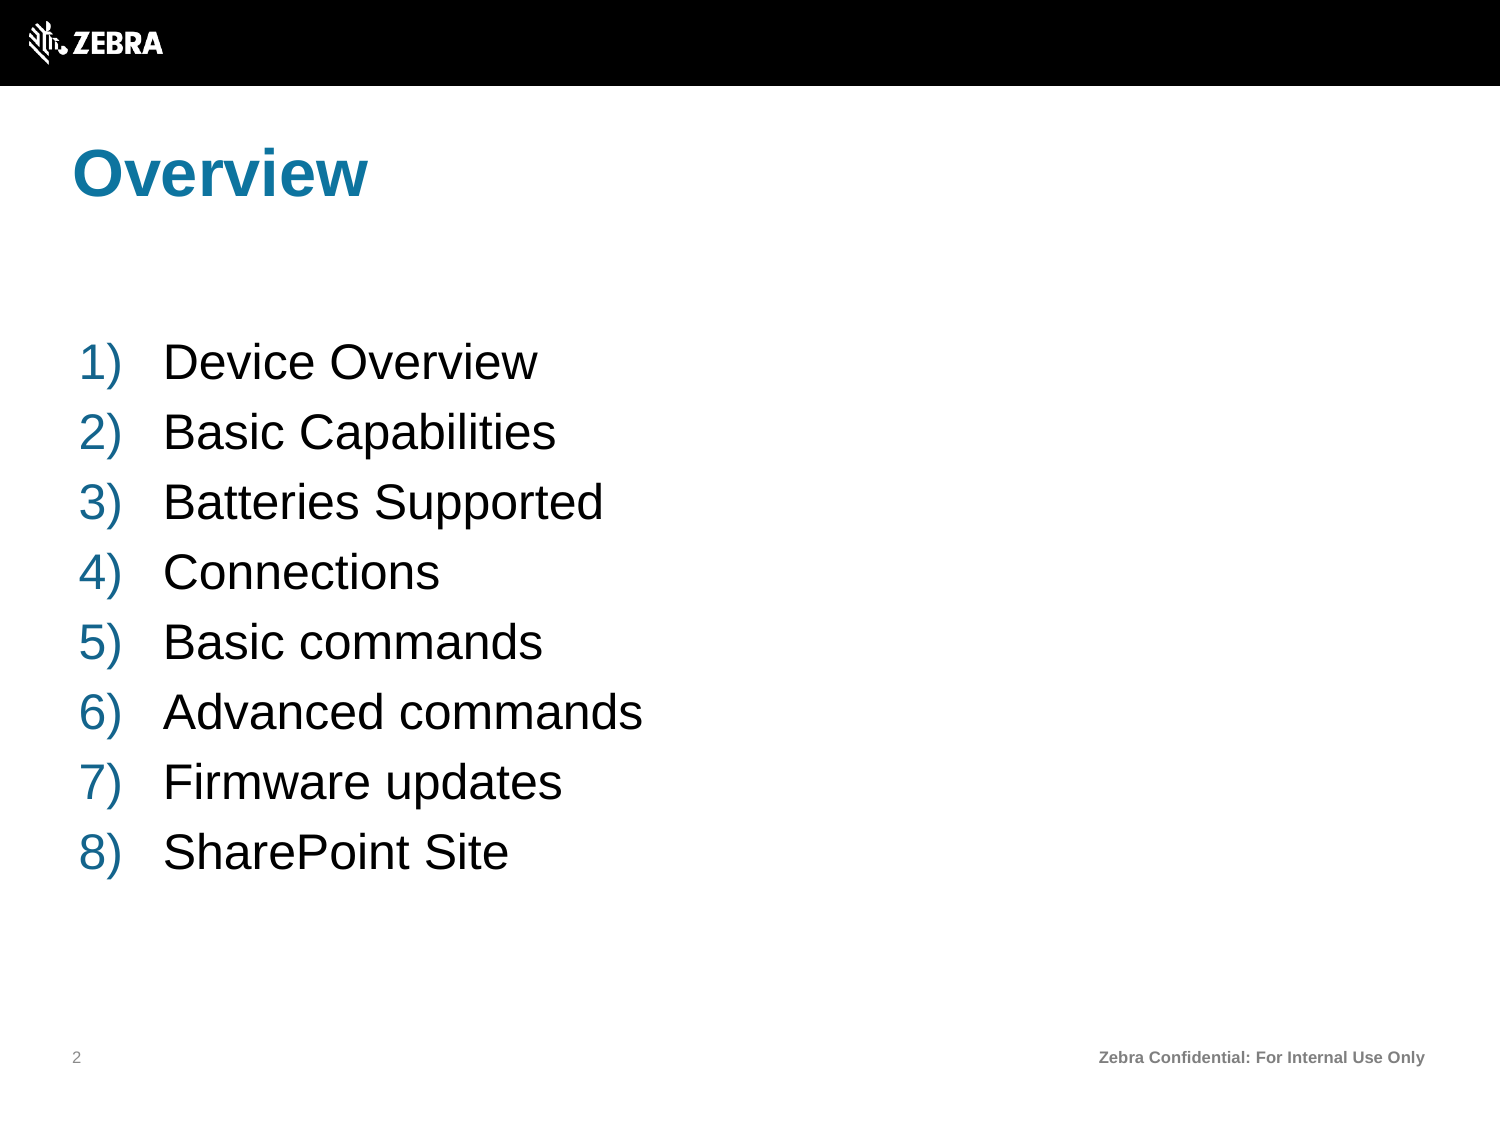

# Overview
Device Overview
Basic Capabilities
Batteries Supported
Connections
Basic commands
Advanced commands
Firmware updates
SharePoint Site
Zebra Confidential: For Internal Use Only